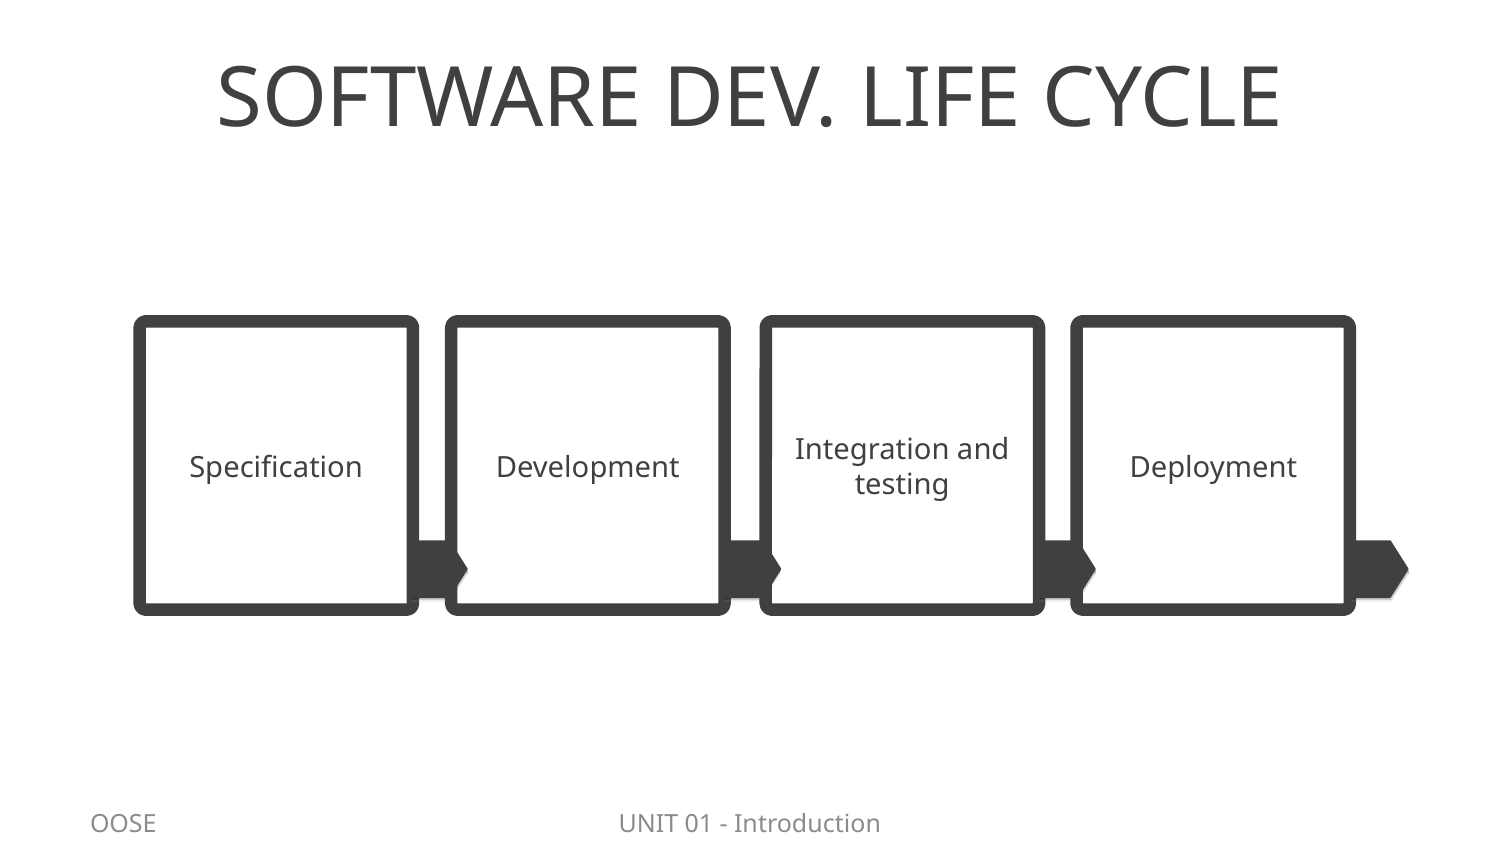

# Software dev. Life cycle
Specification
Development
Integration and testing
Deployment
OOSE
UNIT 01 - Introduction